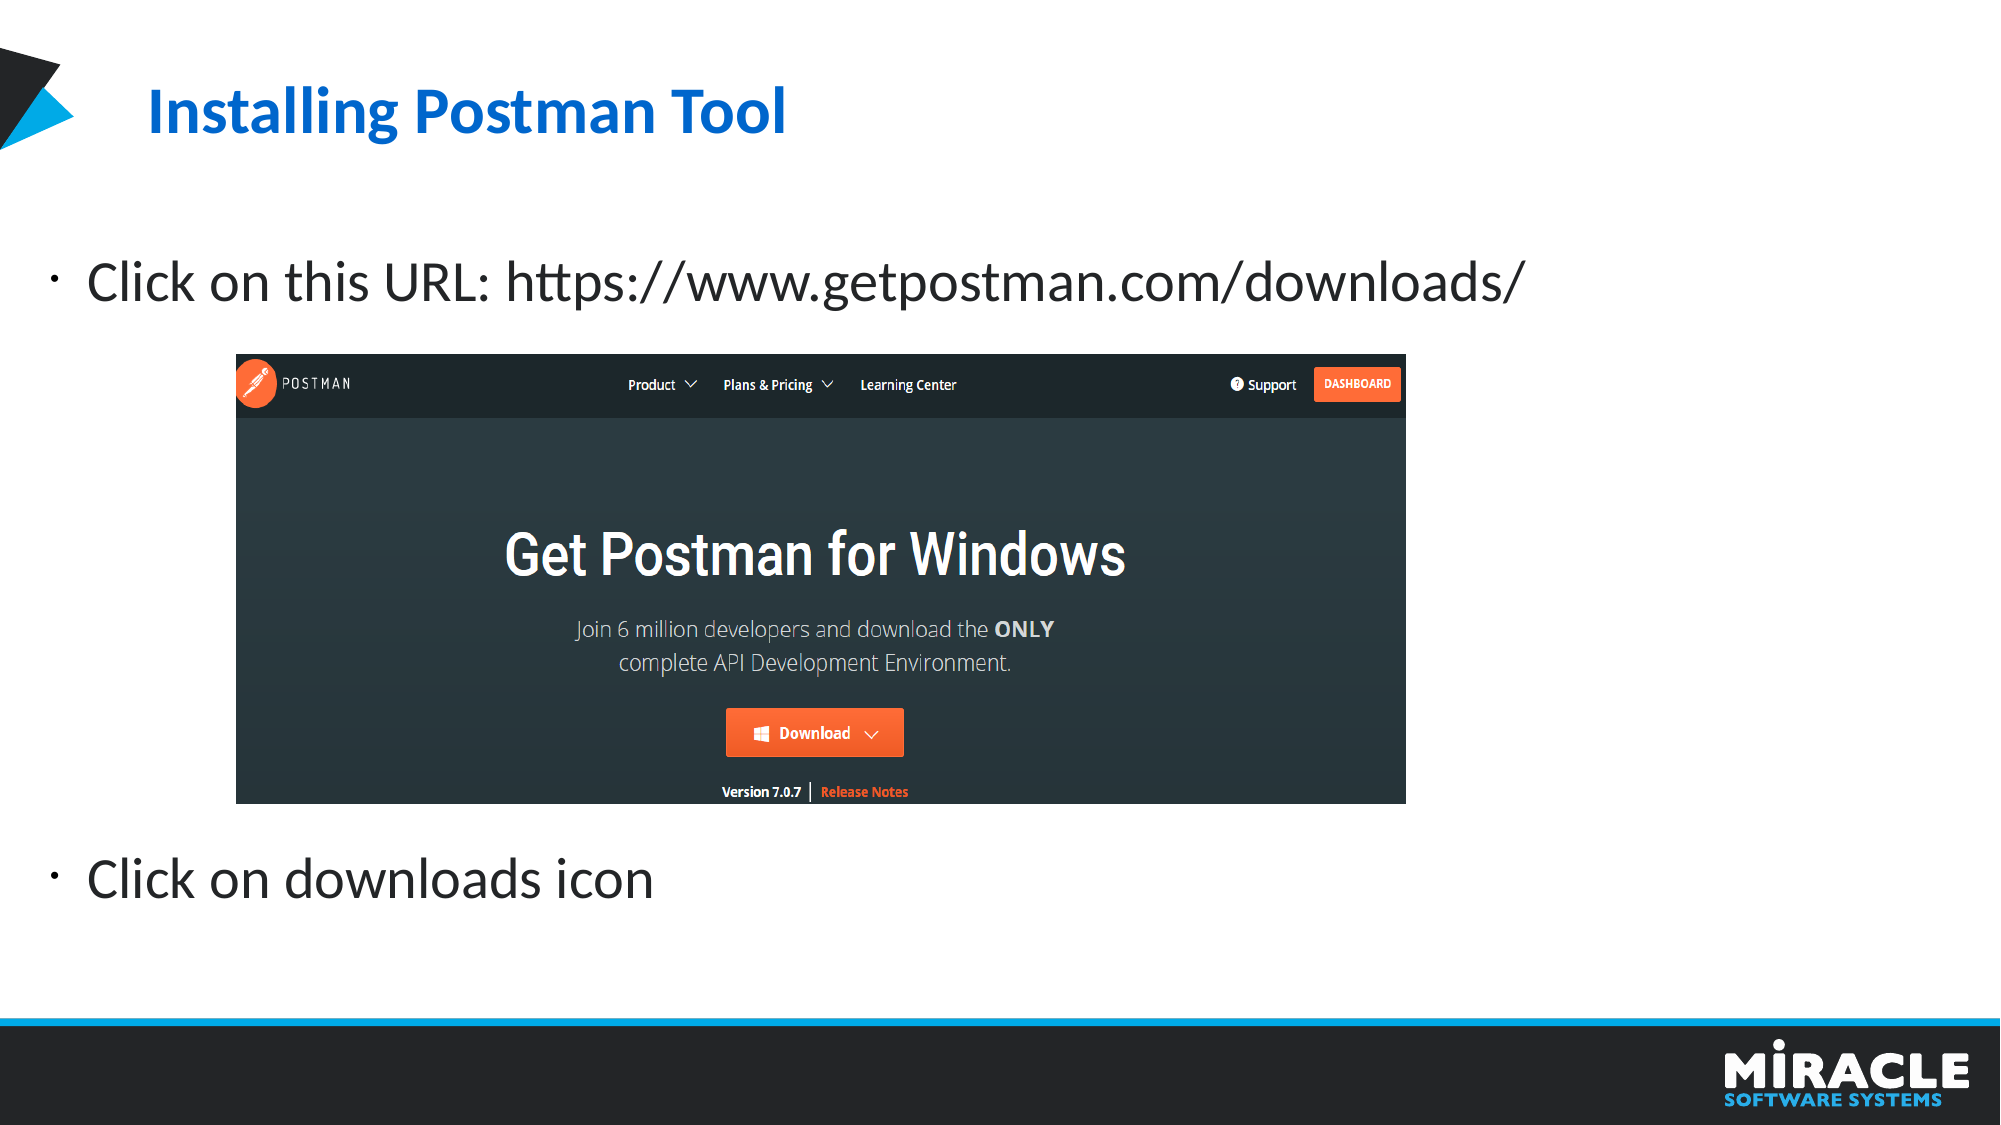

# Installing Postman Tool
Click on this URL: https://www.getpostman.com/downloads/
Click on downloads icon